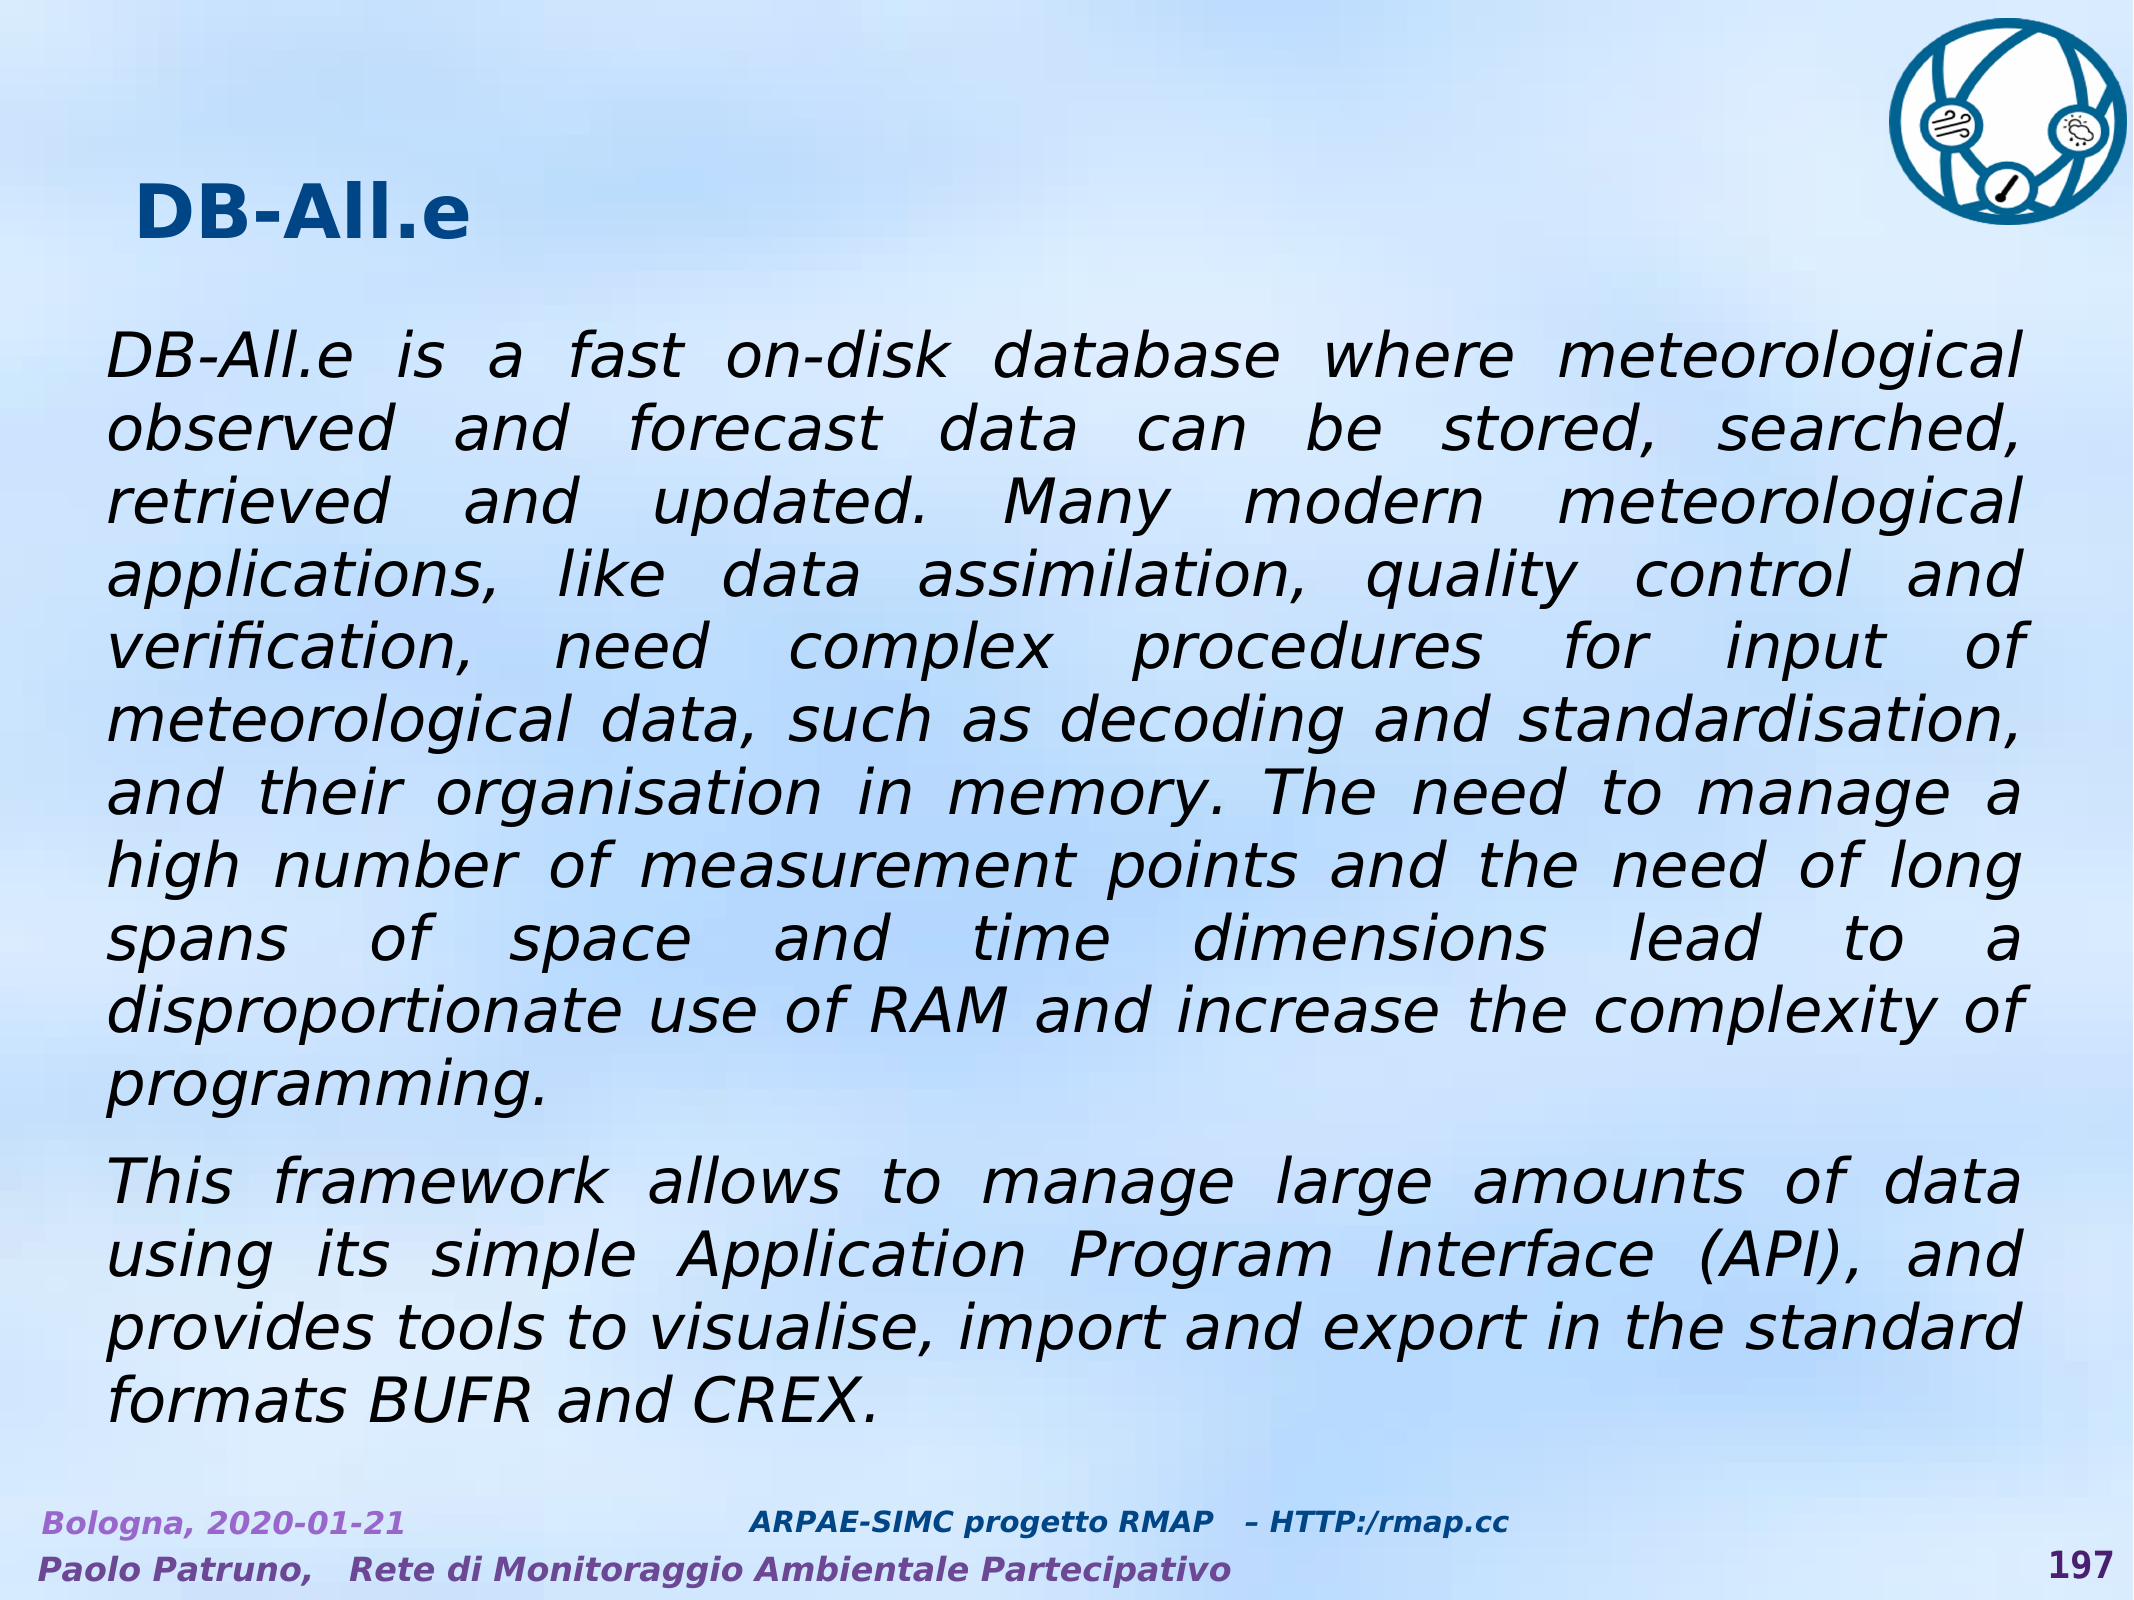

# DB-All.e
DB-All.e is a fast on-disk database where meteorological observed and forecast data can be stored, searched, retrieved and updated. Many modern meteorological applications, like data assimilation, quality control and verification, need complex procedures for input of meteorological data, such as decoding and standardisation, and their organisation in memory. The need to manage a high number of measurement points and the need of long spans of space and time dimensions lead to a disproportionate use of RAM and increase the complexity of programming.
This framework allows to manage large amounts of data using its simple Application Program Interface (API), and provides tools to visualise, import and export in the standard formats BUFR and CREX.